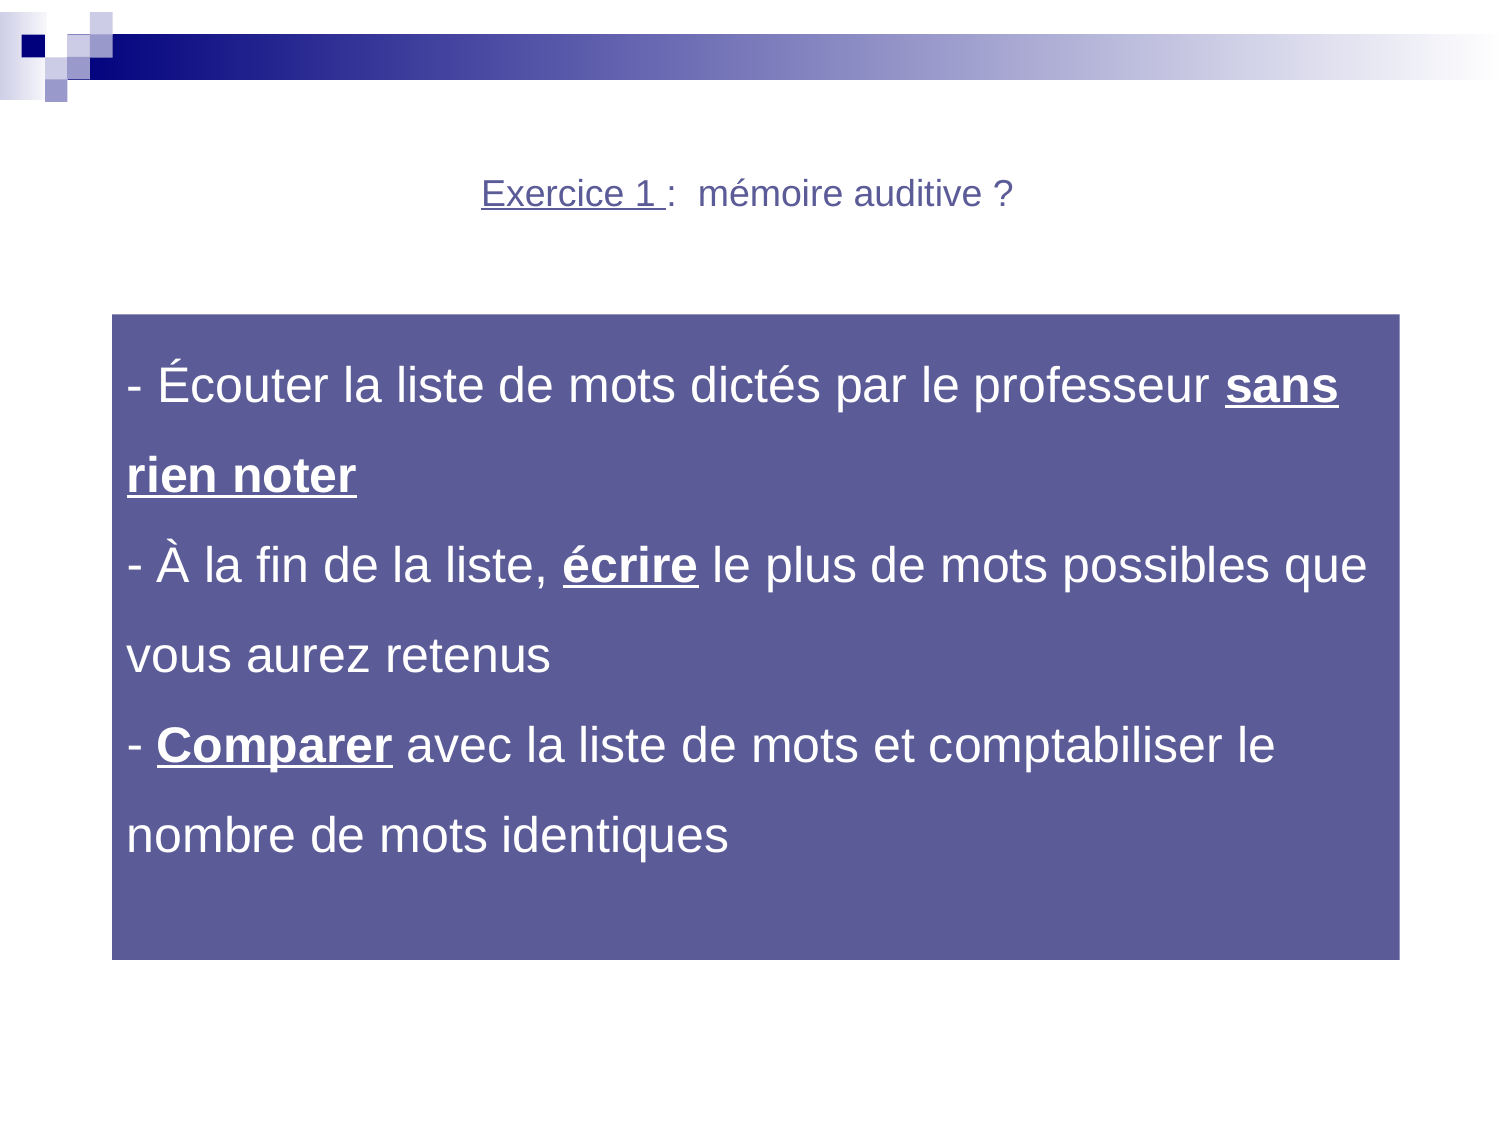

Exercice 1 : mémoire auditive ?
- Écouter la liste de mots dictés par le professeur sans rien noter
 À la fin de la liste, écrire le plus de mots possibles que vous aurez retenus
 Comparer avec la liste de mots et comptabiliser le nombre de mots identiques